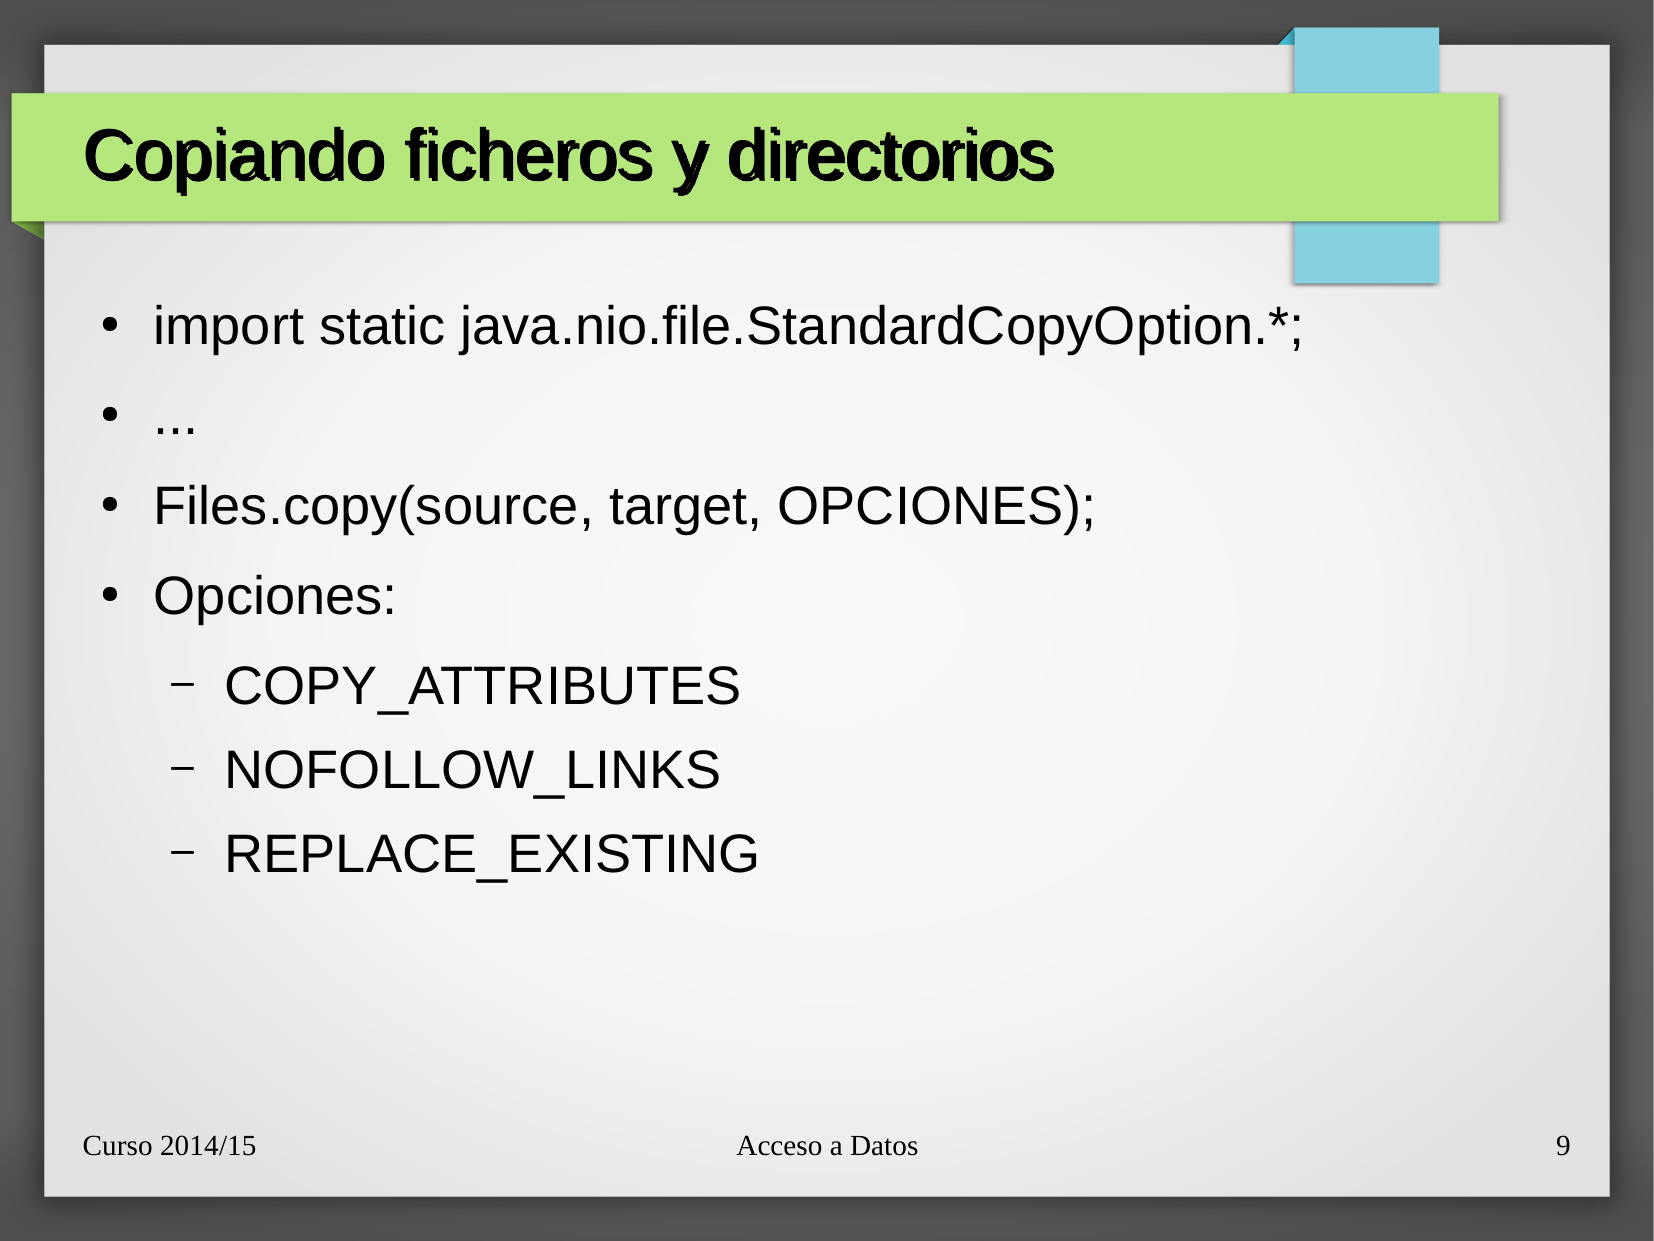

# Copiando ficheros y directorios
import static java.nio.file.StandardCopyOption.*;
...
Files.copy(source, target, OPCIONES);
Opciones:
COPY_ATTRIBUTES
NOFOLLOW_LINKS
REPLACE_EXISTING
Curso 2014/15
Acceso a Datos
9